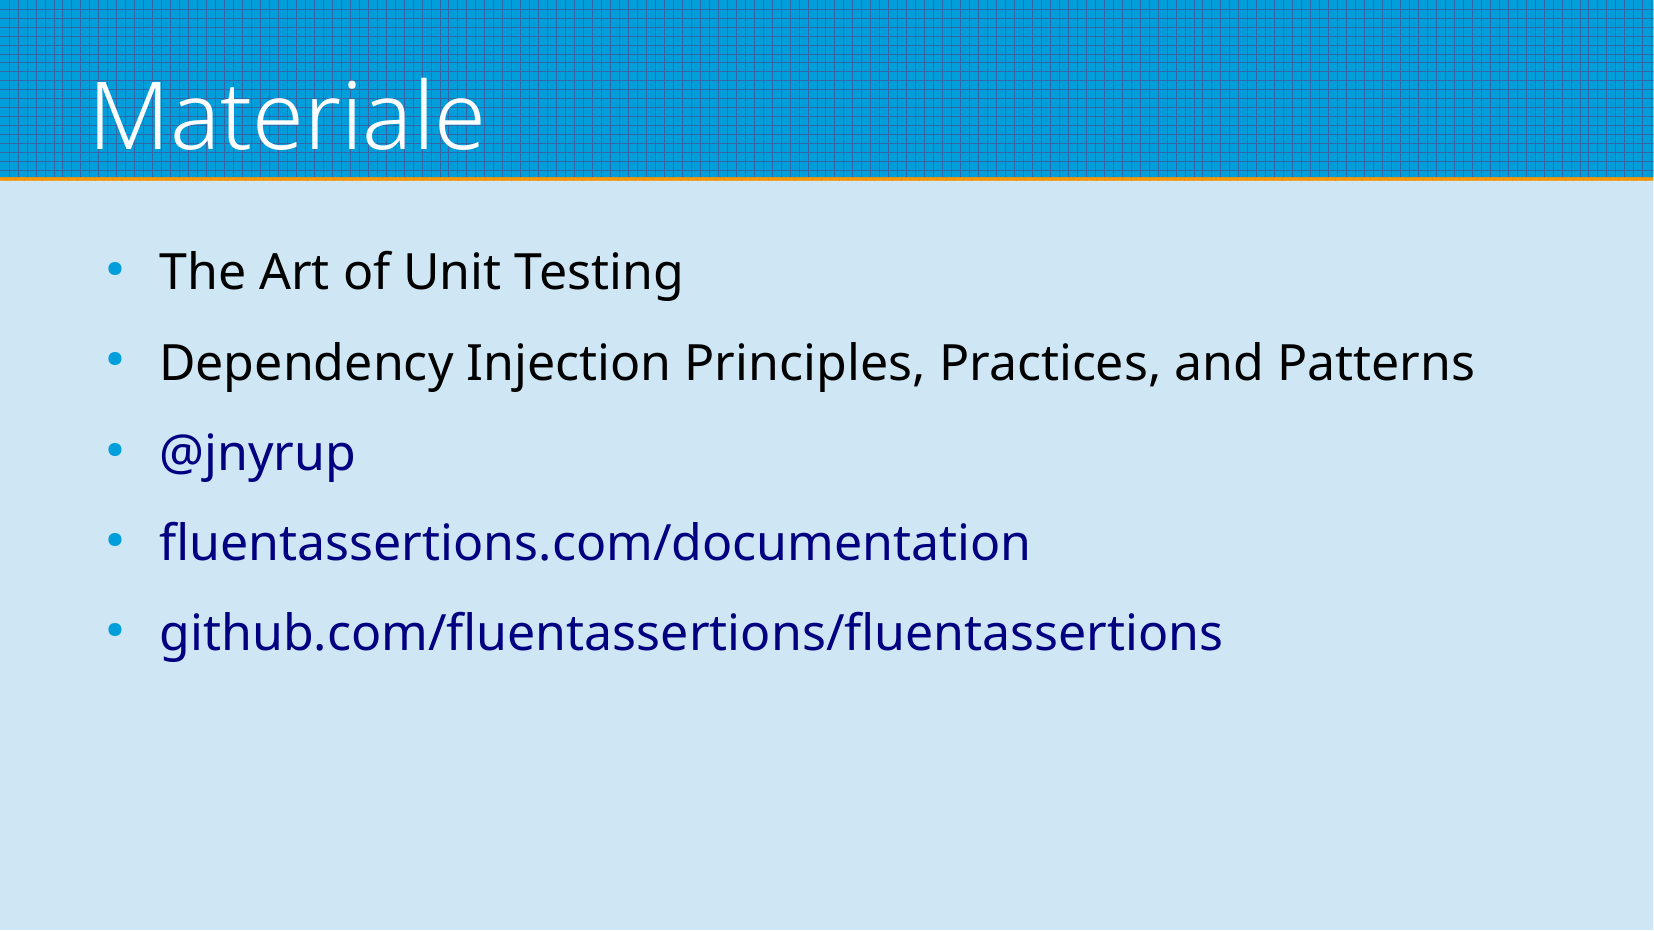

# Materiale
The Art of Unit Testing
Dependency Injection Principles, Practices, and Patterns
@jnyrup
fluentassertions.com/documentation
github.com/fluentassertions/fluentassertions